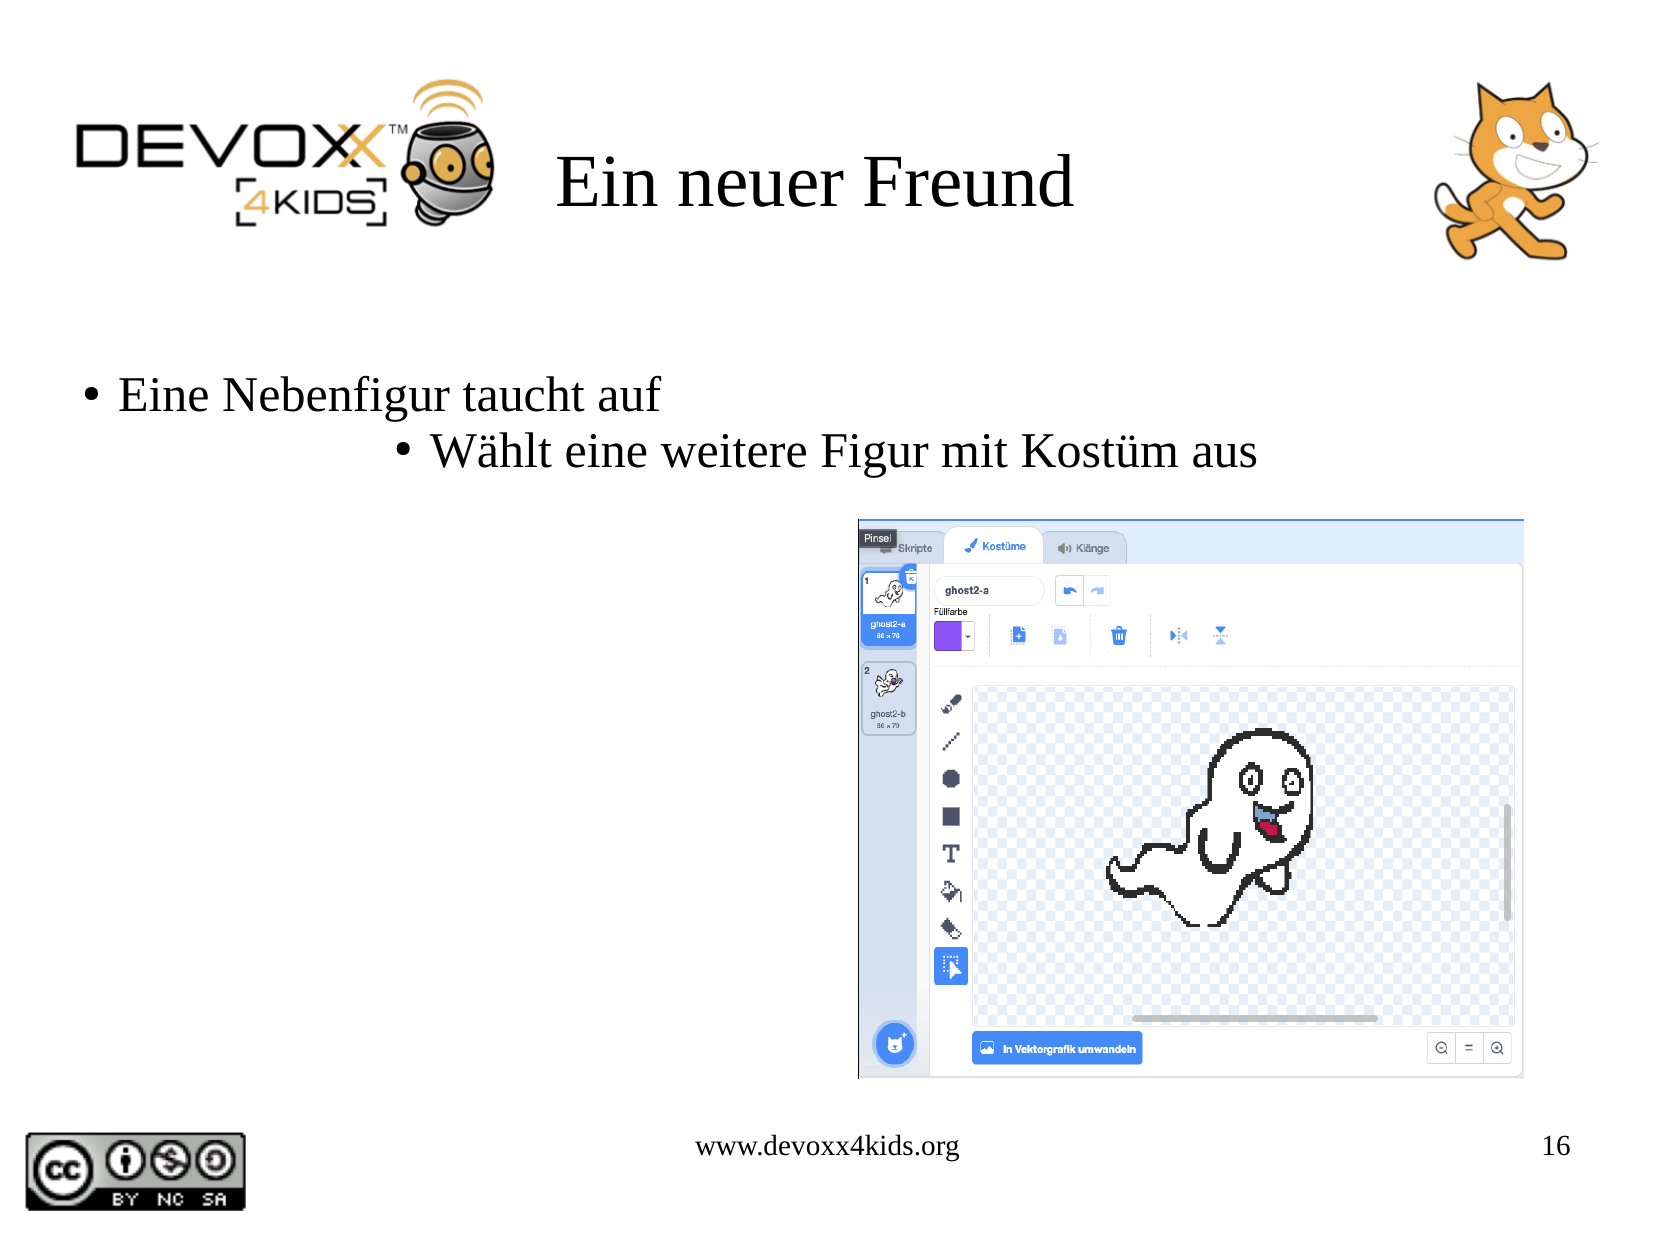

# Ein neuer Freund
Eine Nebenfigur taucht auf
Wählt eine weitere Figur mit Kostüm aus
www.devoxx4kids.org
16